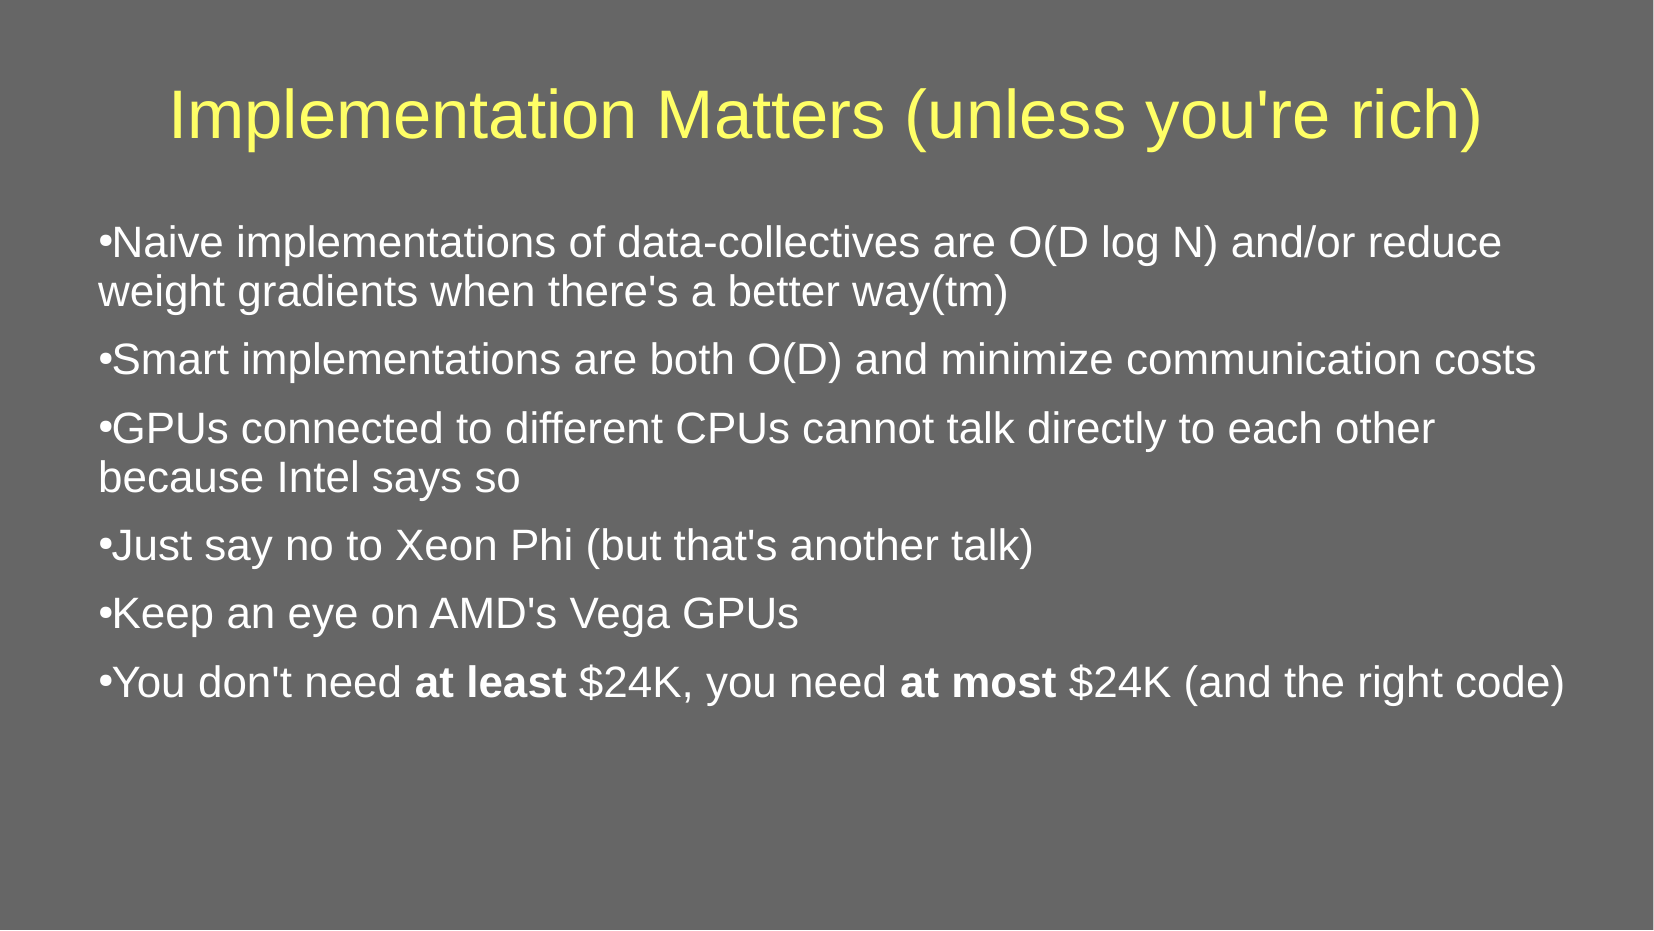

# Implementation Matters (unless you're rich)
Naive implementations of data-collectives are O(D log N) and/or reduce weight gradients when there's a better way(tm)
Smart implementations are both O(D) and minimize communication costs
GPUs connected to different CPUs cannot talk directly to each other because Intel says so
Just say no to Xeon Phi (but that's another talk)
Keep an eye on AMD's Vega GPUs
You don't need at least $24K, you need at most $24K (and the right code)